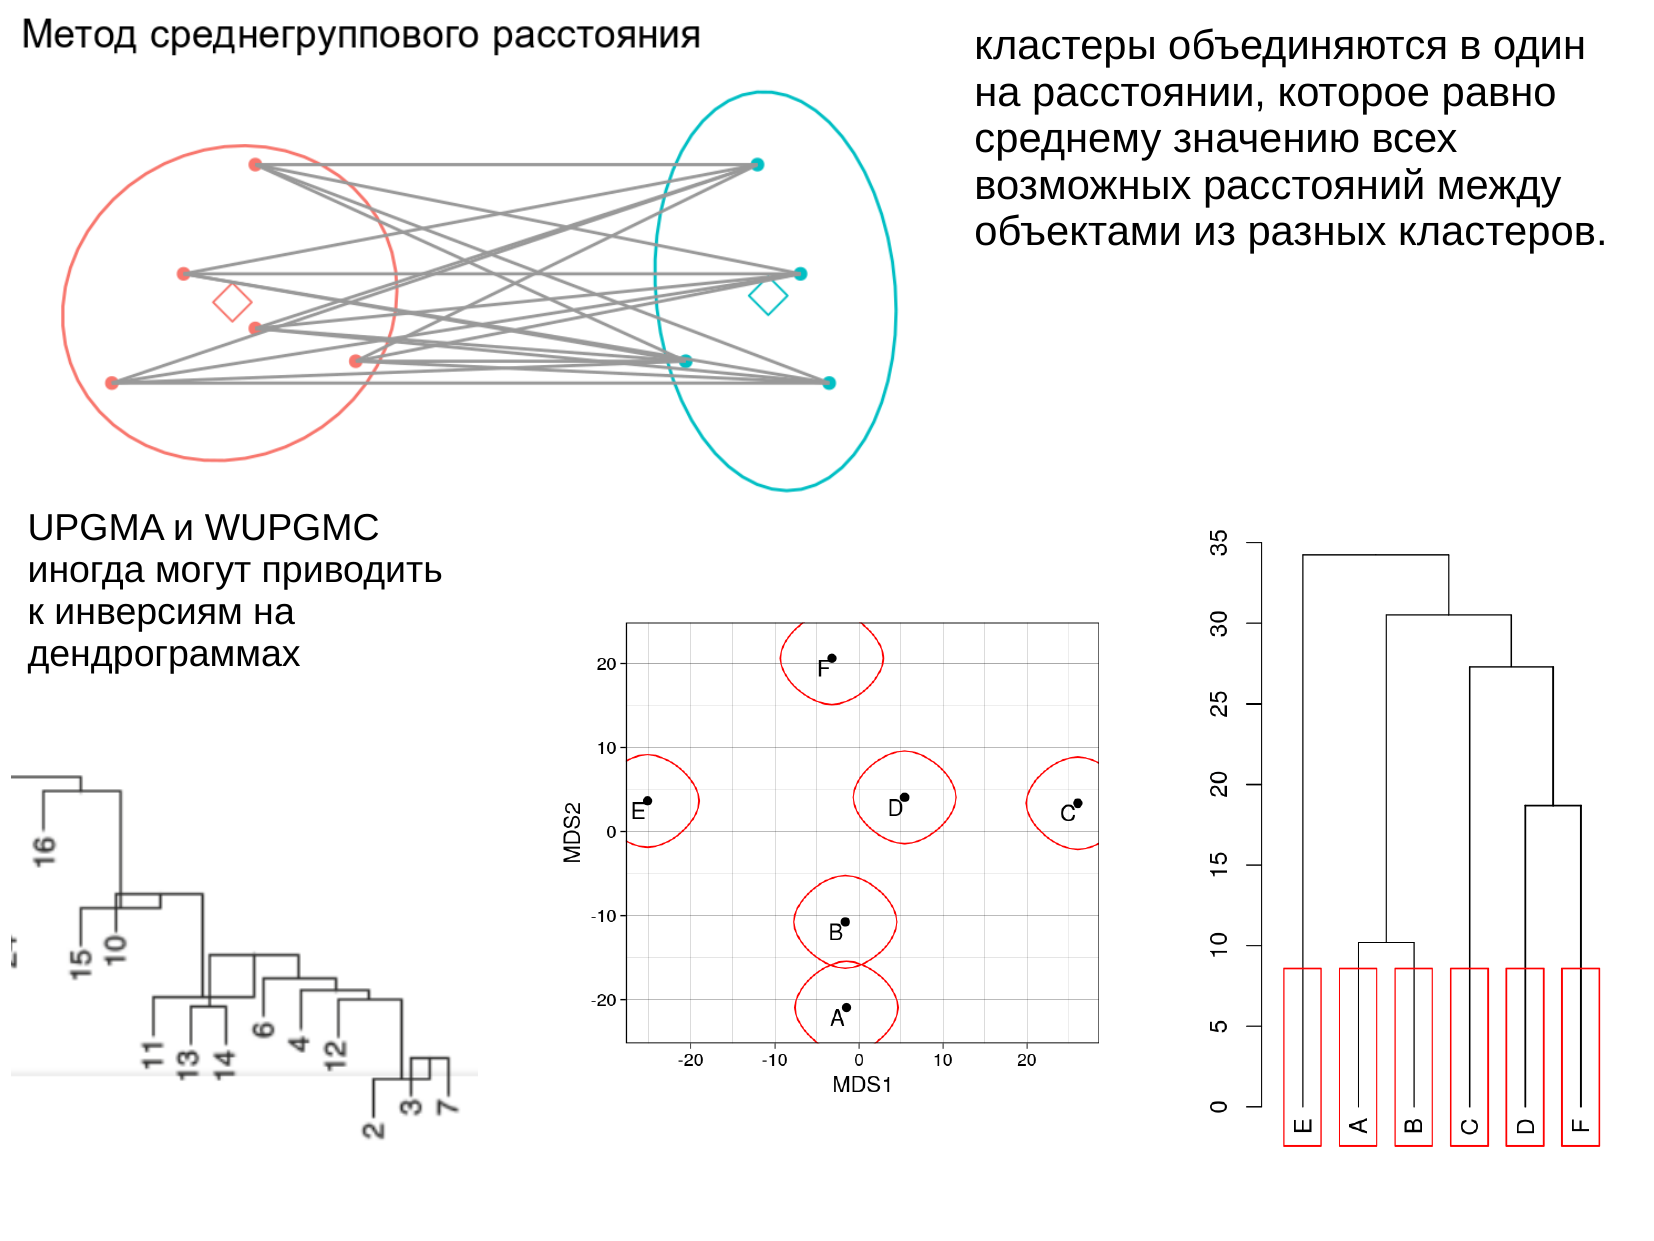

кластеры объединяются в один на расстоянии, которое равно среднему значению всех возможных расстояний между объектами из разных кластеров.
#
UPGMA и WUPGMС иногда могут приводить к инверсиям на дендрограммах